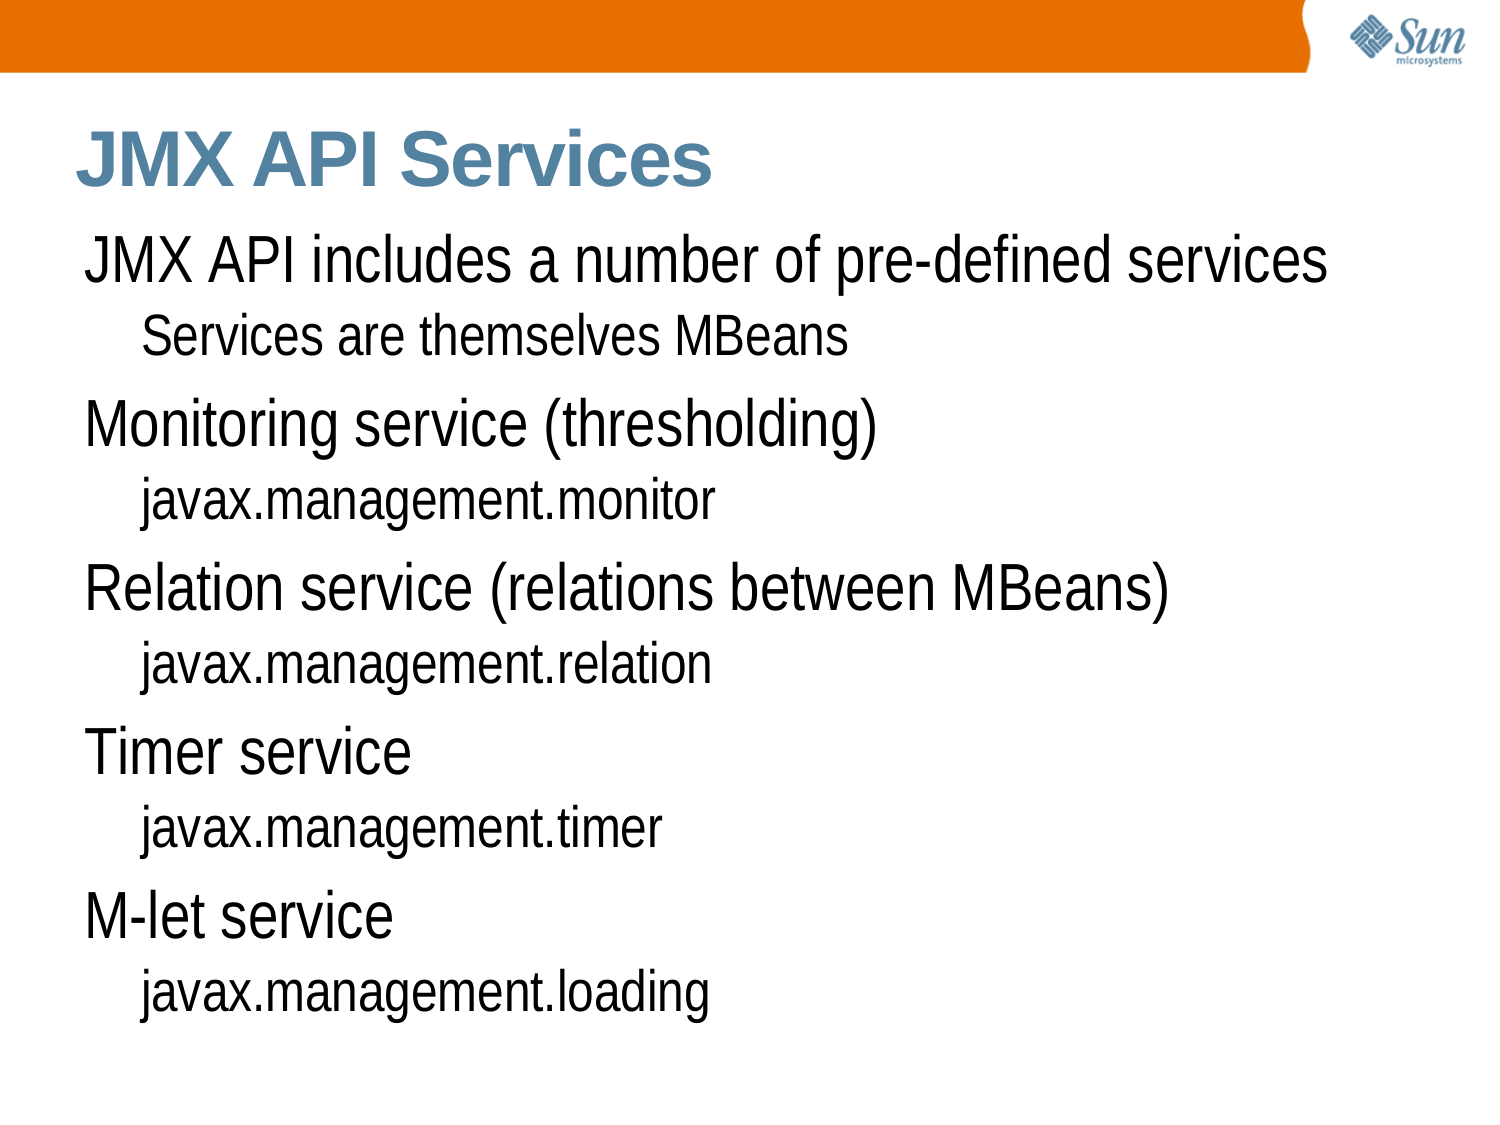

# JMX API Services
JMX API includes a number of pre-defined services
Services are themselves MBeans
Monitoring service (thresholding)
javax.management.monitor
Relation service (relations between MBeans)
javax.management.relation
Timer service
javax.management.timer
M-let service
javax.management.loading